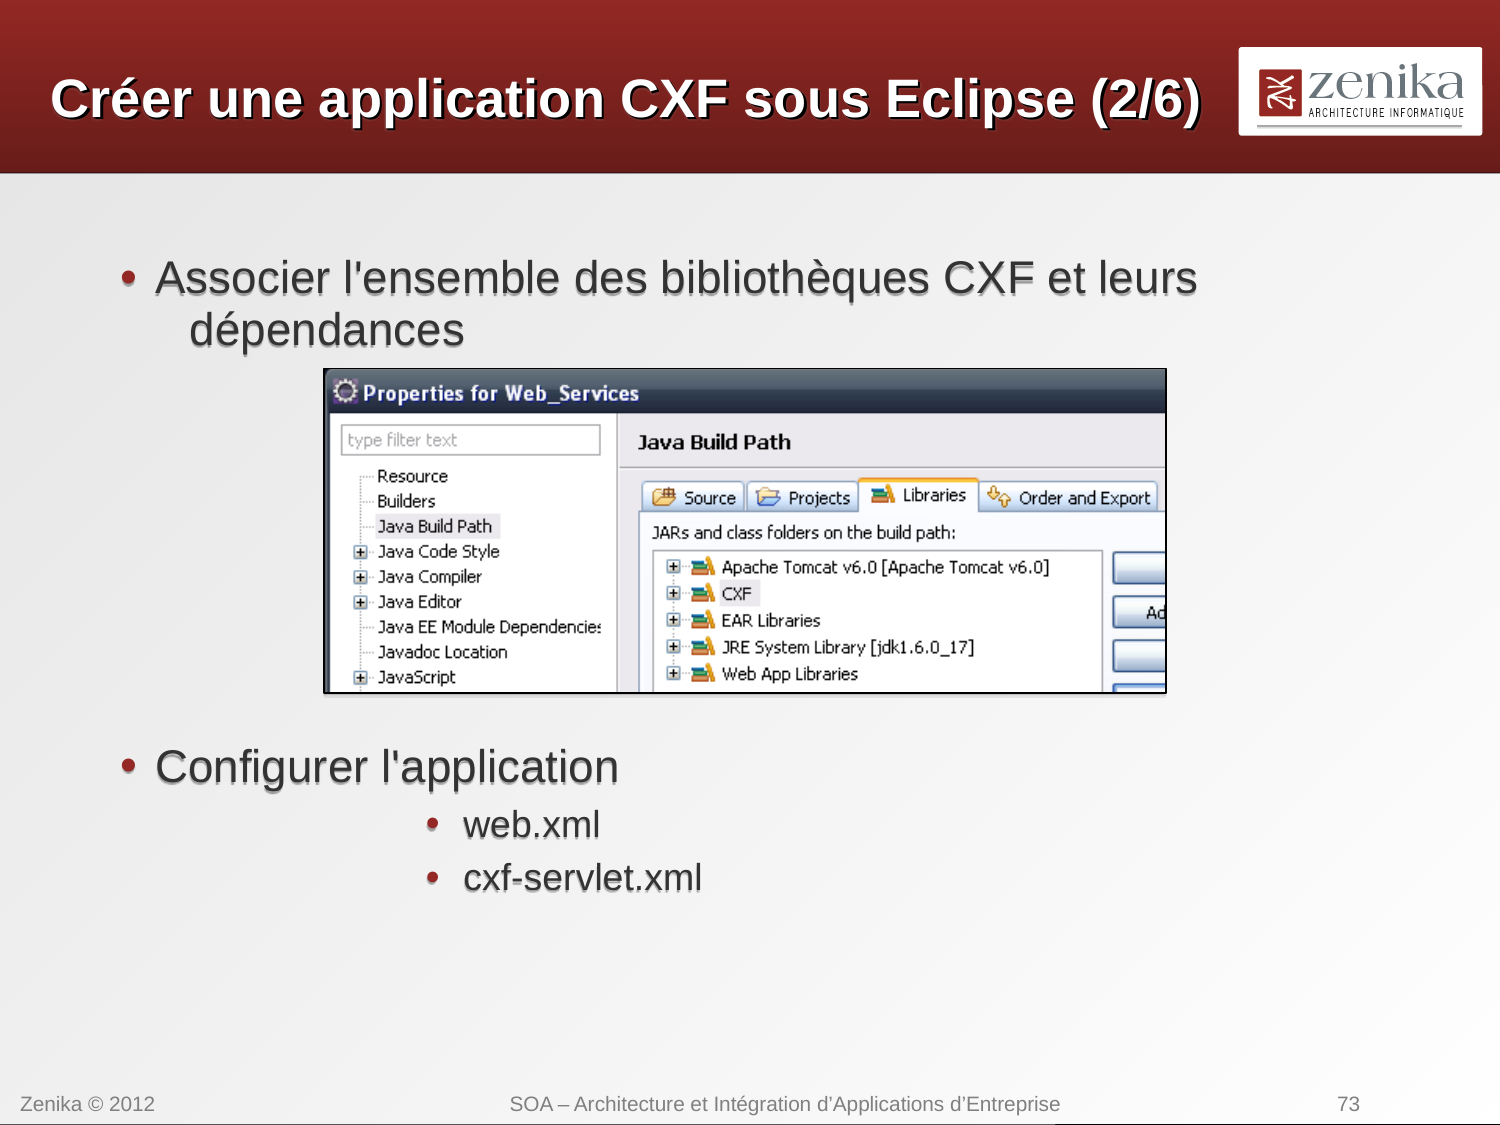

# Créer une application CXF sous Eclipse (2/6)
Associer l'ensemble des bibliothèques CXF et leurs dépendances
Configurer l'application
web.xml
cxf-servlet.xml